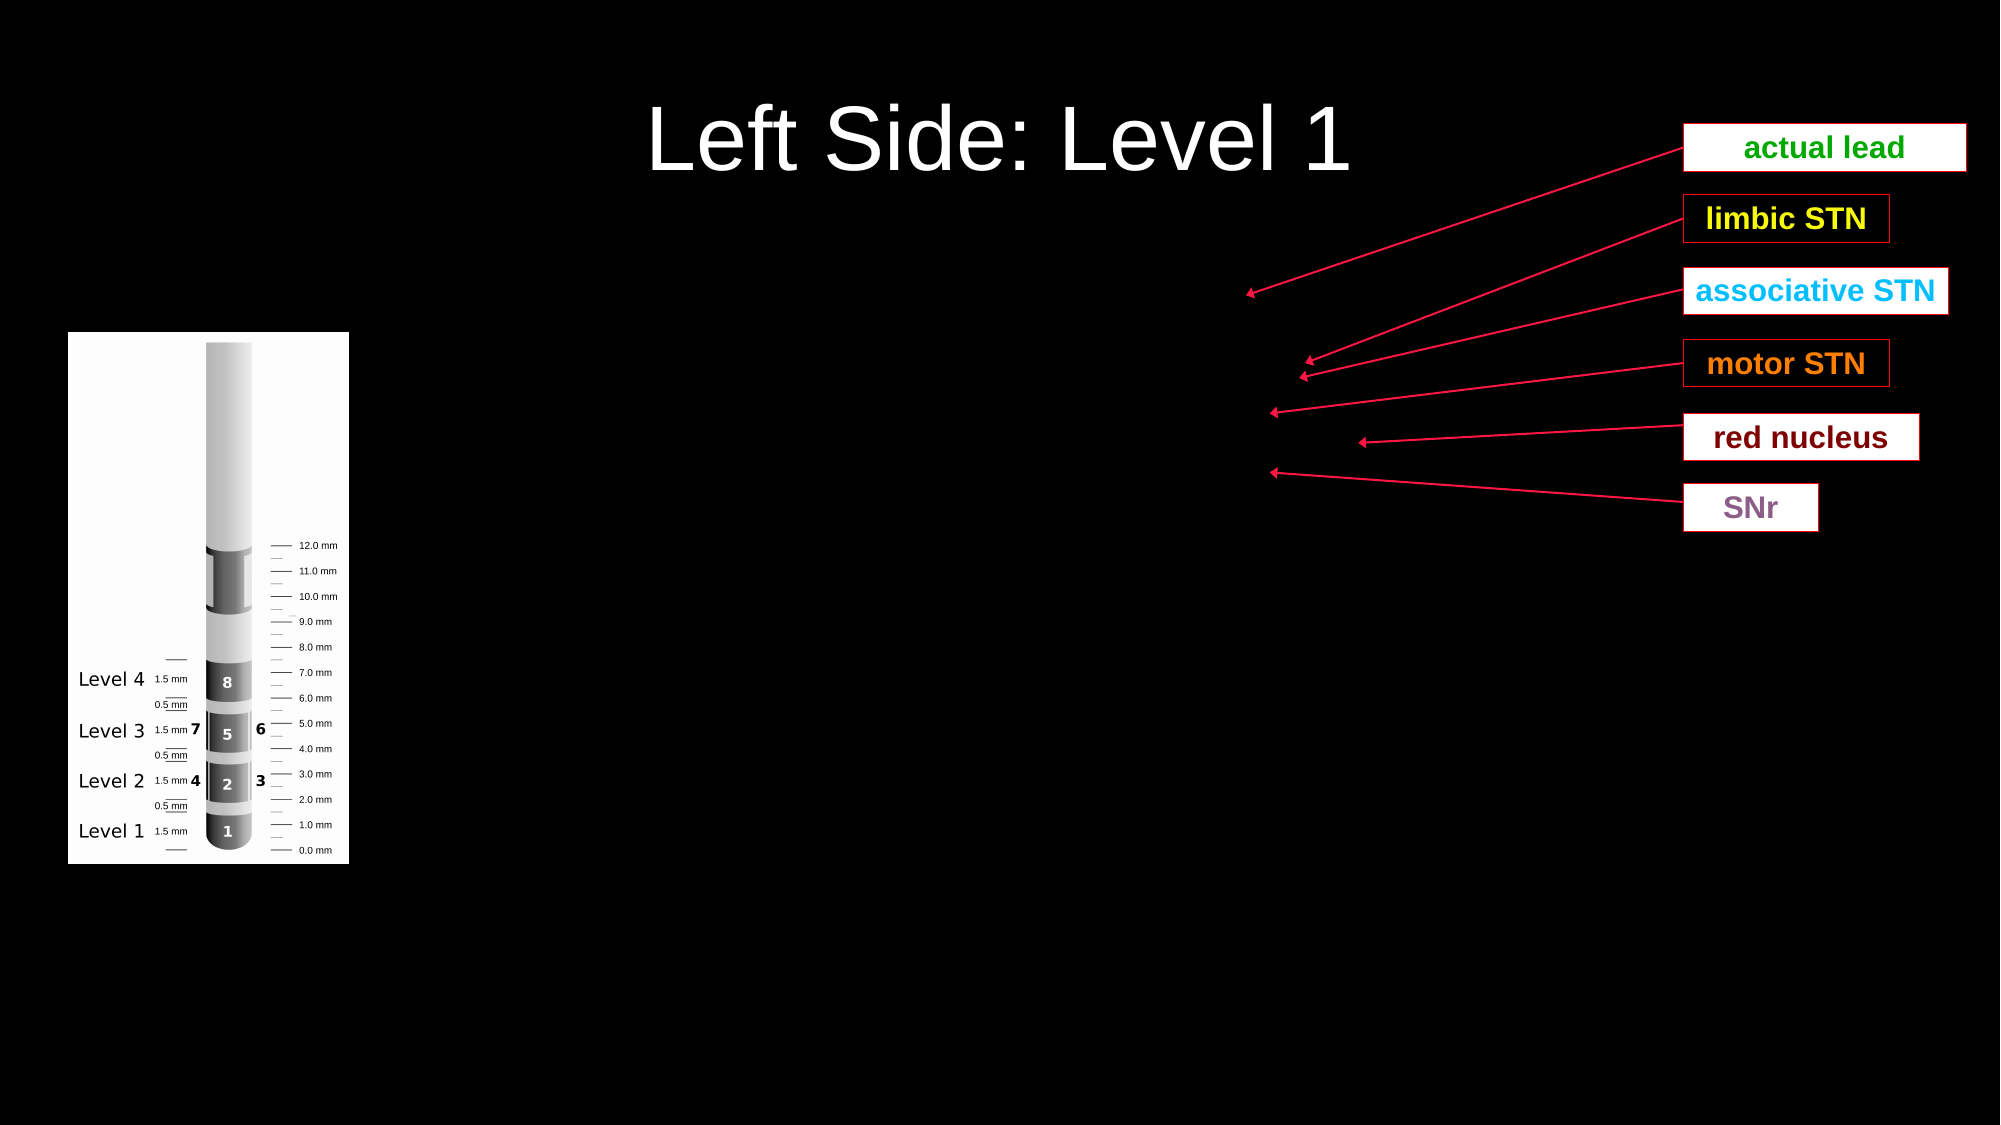

# Left Side: Level 1
actual lead
limbic STN
associative STN
motor STN
red nucleus
SNr